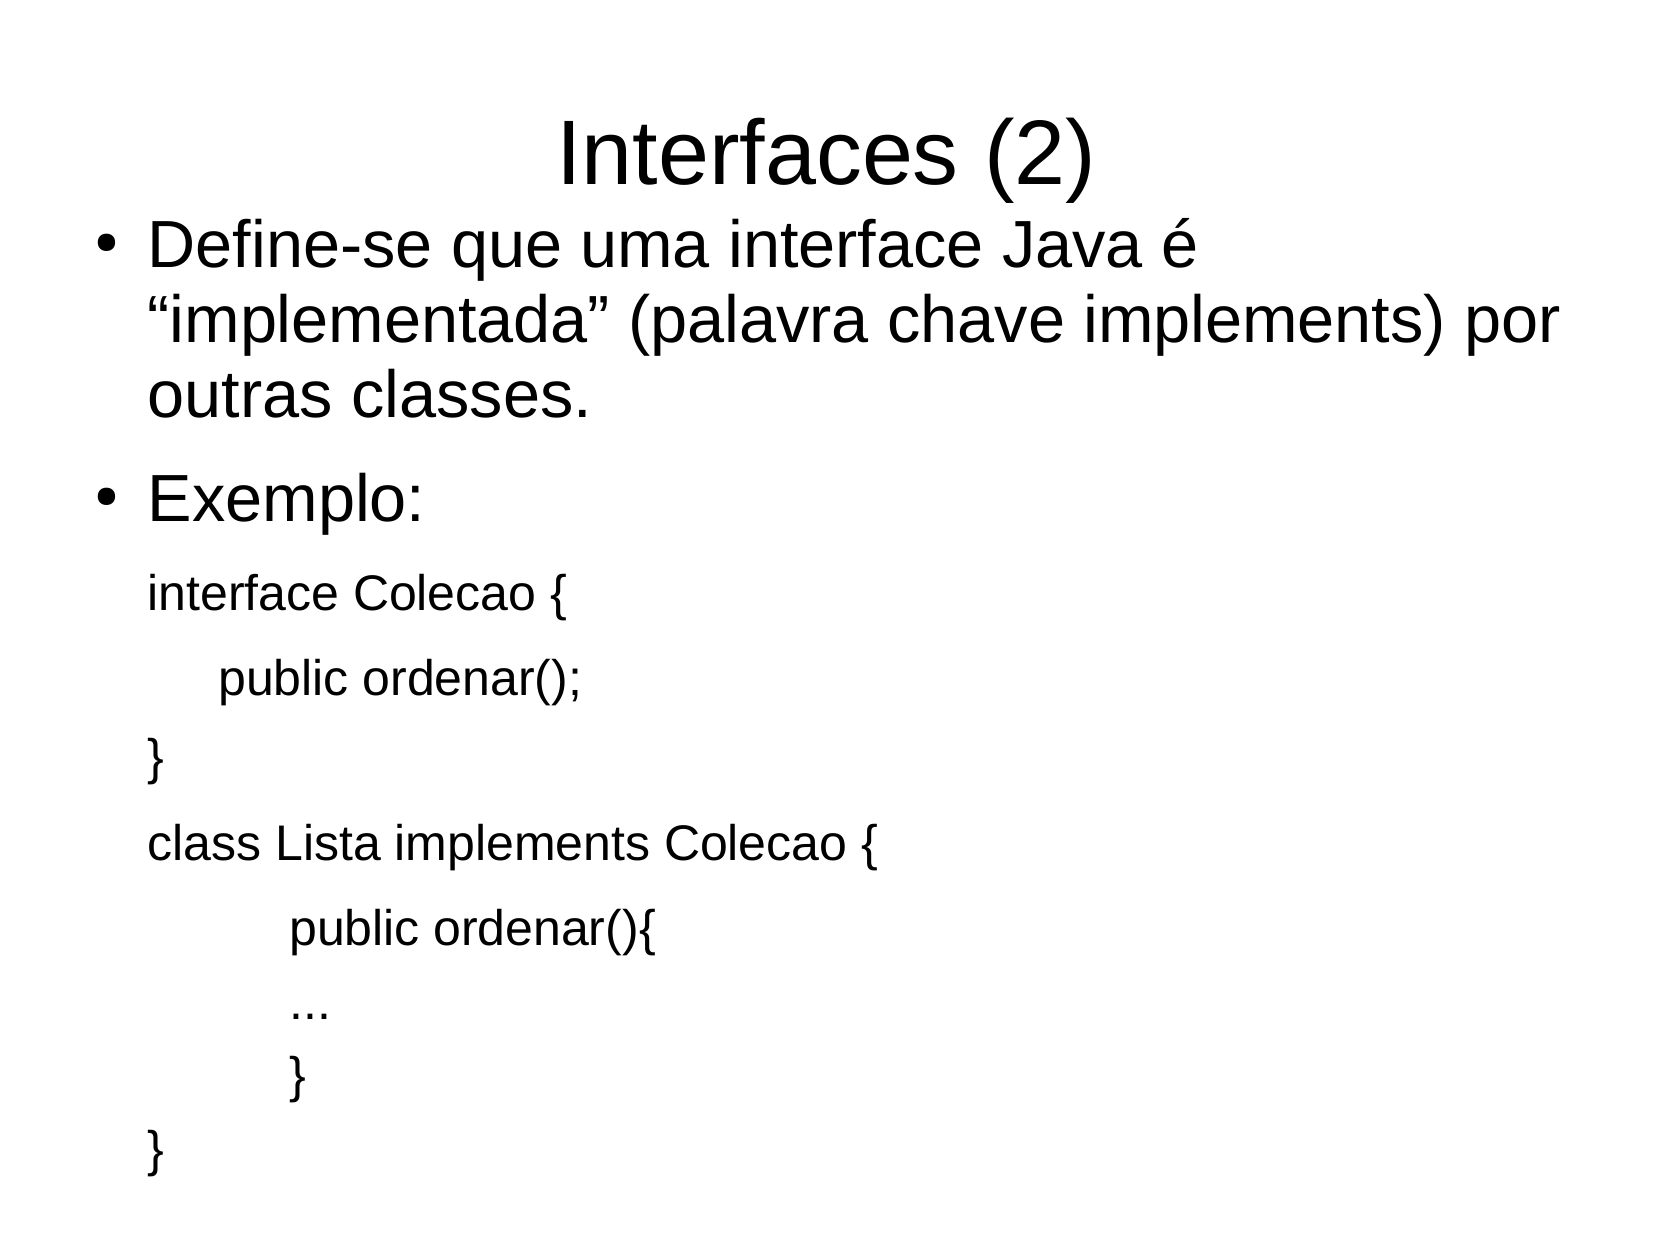

# Interfaces (2)
Define-se que uma interface Java é “implementada” (palavra chave implements) por outras classes.
Exemplo:
interface Colecao {
public ordenar();
}
class Lista implements Colecao {
public ordenar(){
...
}
}